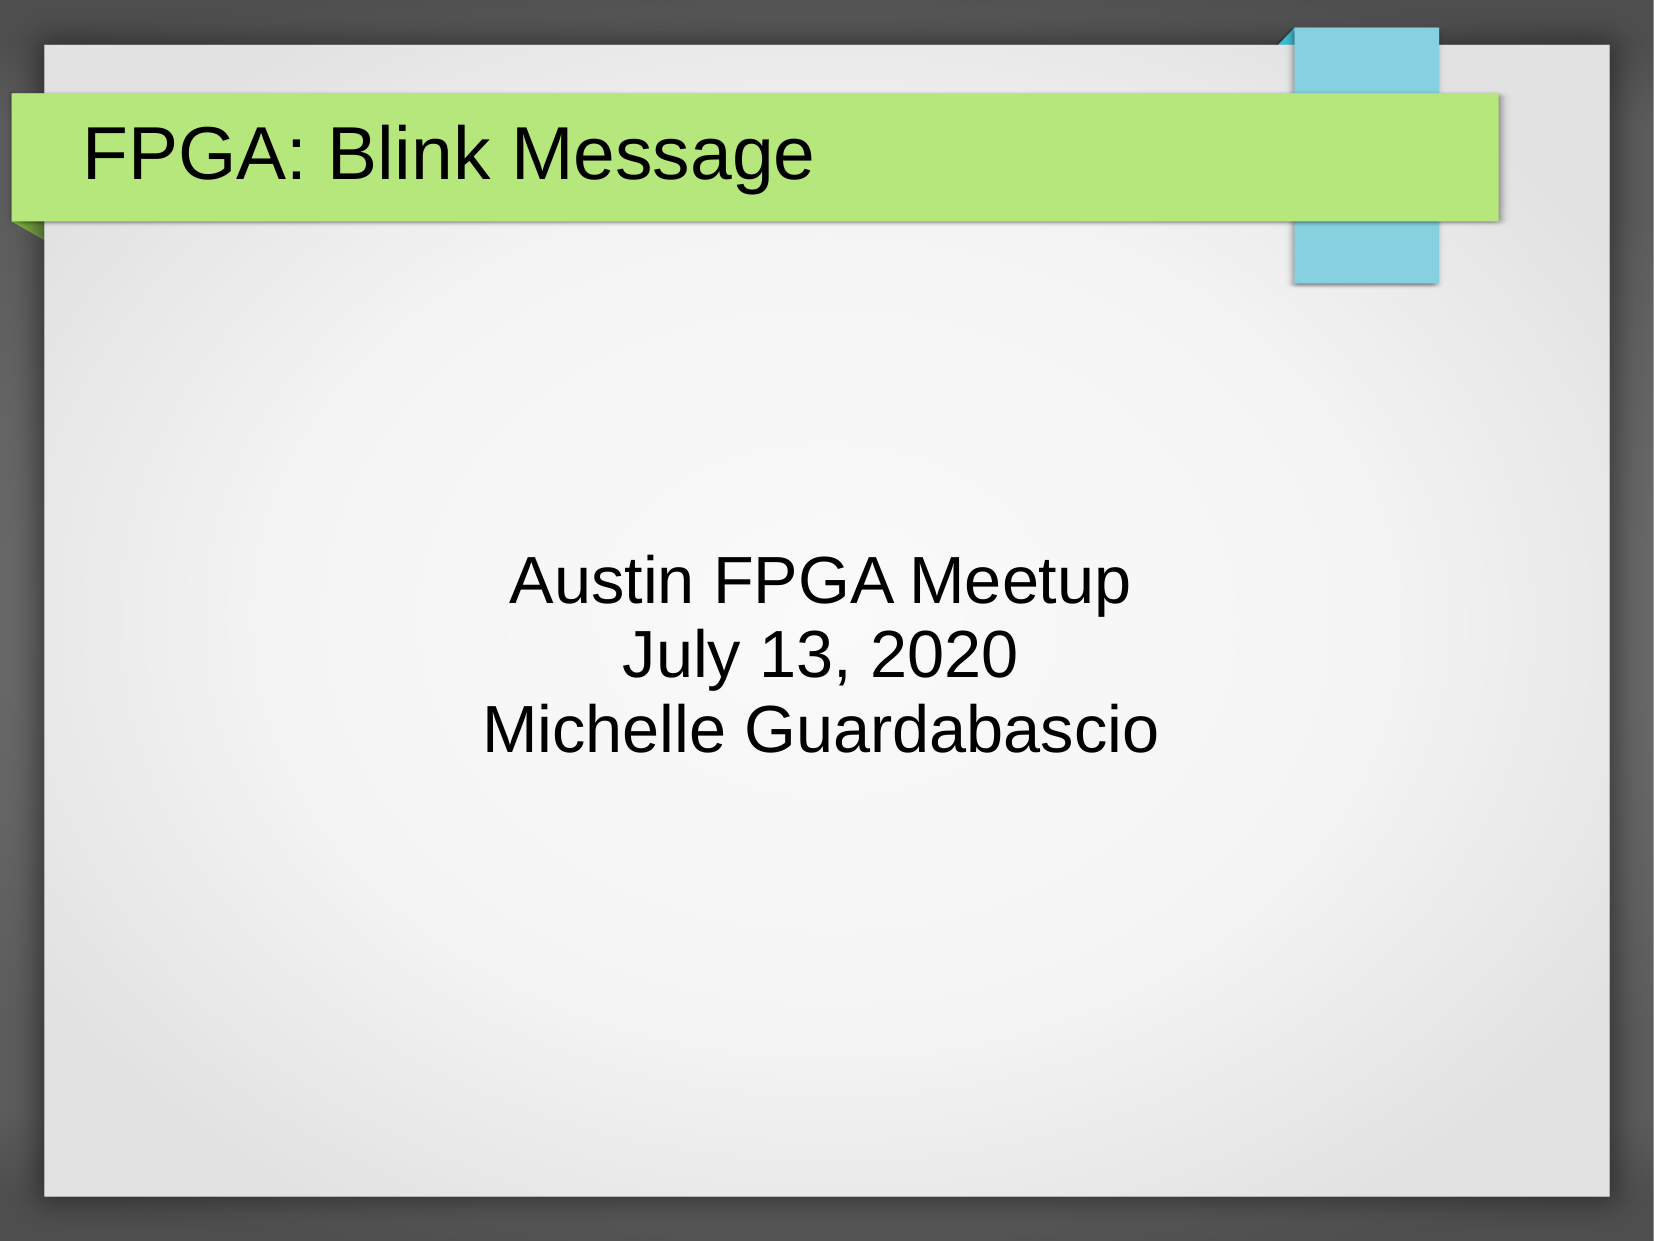

# FPGA: Blink Message
Austin FPGA Meetup
July 13, 2020
Michelle Guardabascio